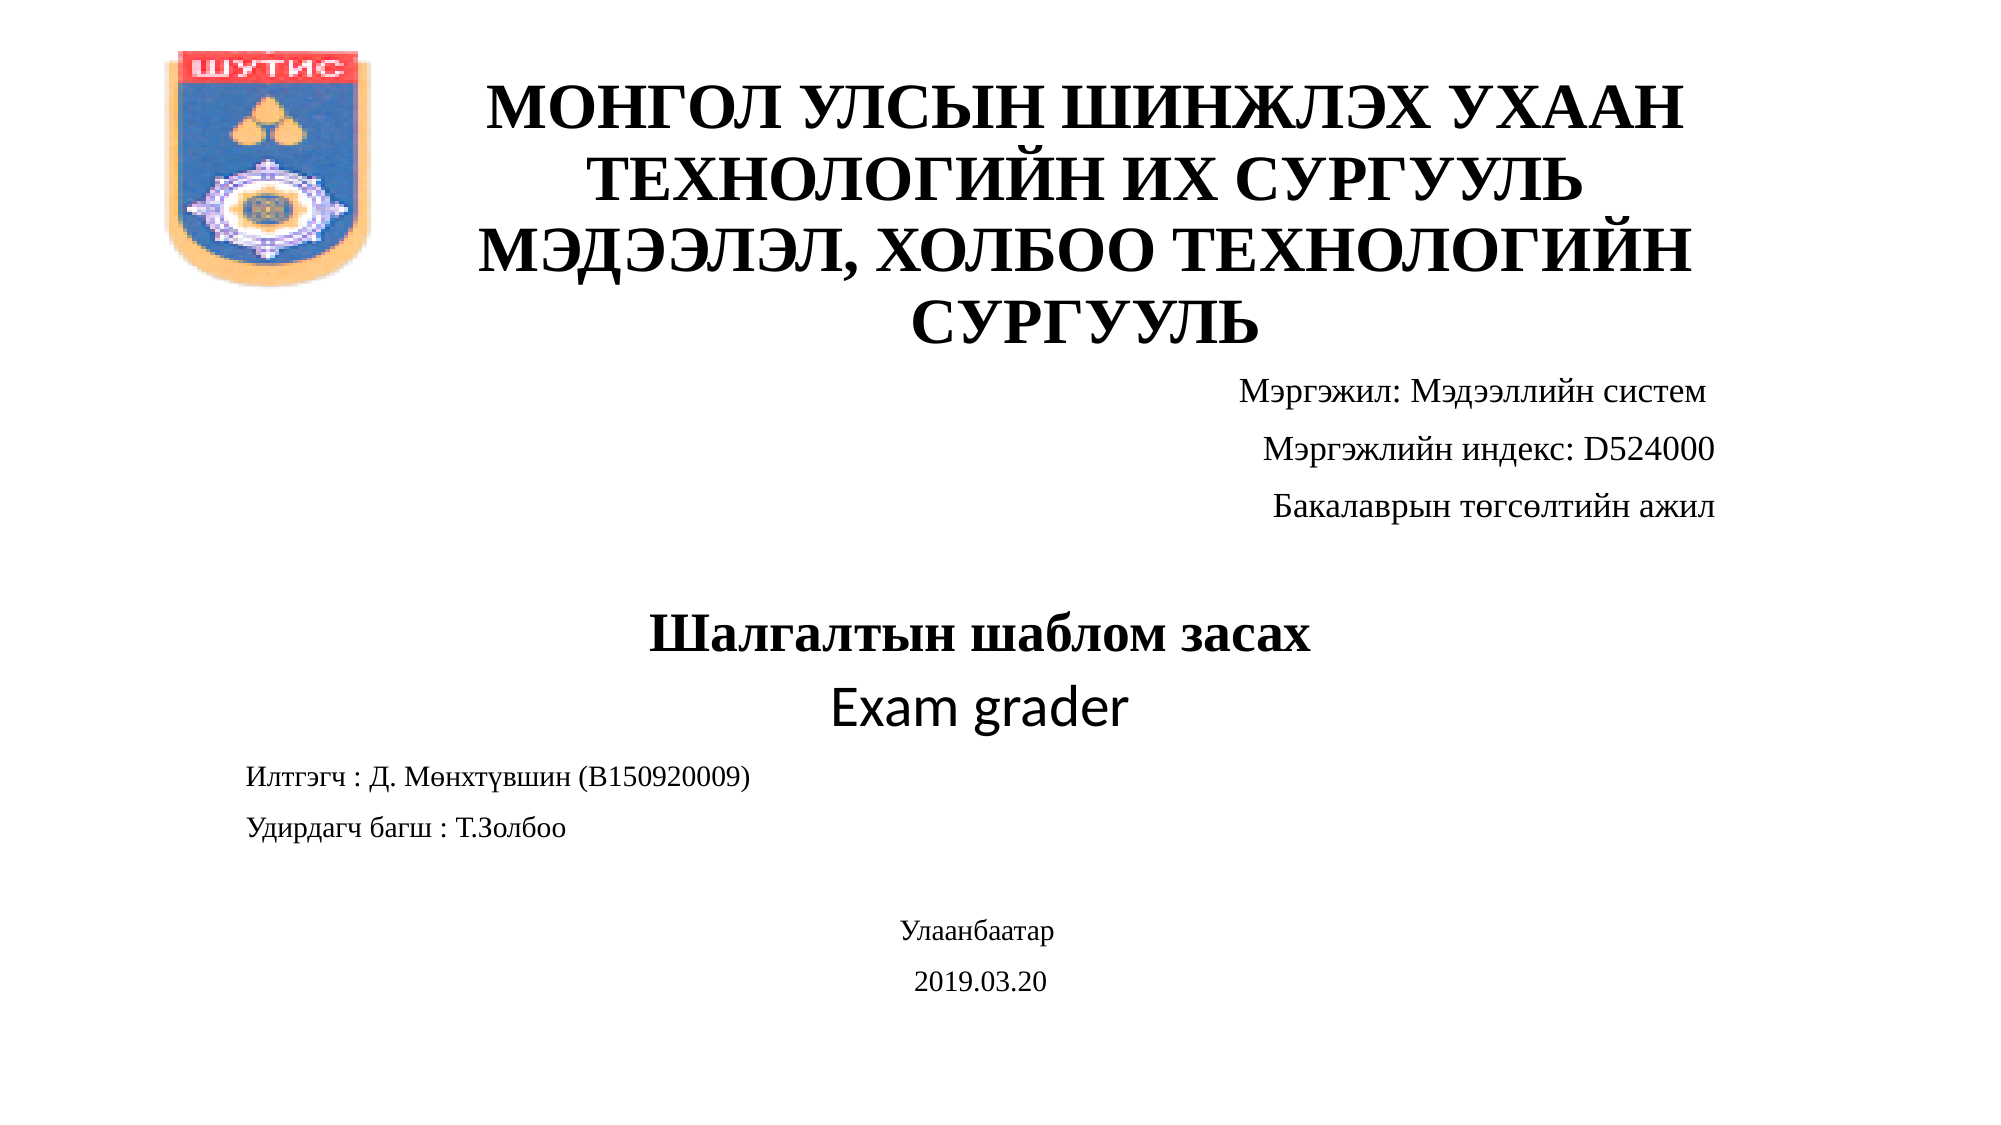

МОНГОЛ УЛСЫН ШИНЖЛЭХ УХААН ТЕХНОЛОГИЙН ИХ СУРГУУЛЬ
МЭДЭЭЛЭЛ, ХОЛБОО ТЕХНОЛОГИЙН СУРГУУЛЬ
Мэргэжил: Мэдээллийн систем
Мэргэжлийн индекс: D524000
Бакалаврын төгсөлтийн ажил
Шалгалтын шаблом засах
Exam grader
Илтгэгч : Д. Мөнхтүвшин (B150920009)
Удирдагч багш : Т.Золбоо
Улаанбаатар
2019.03.20